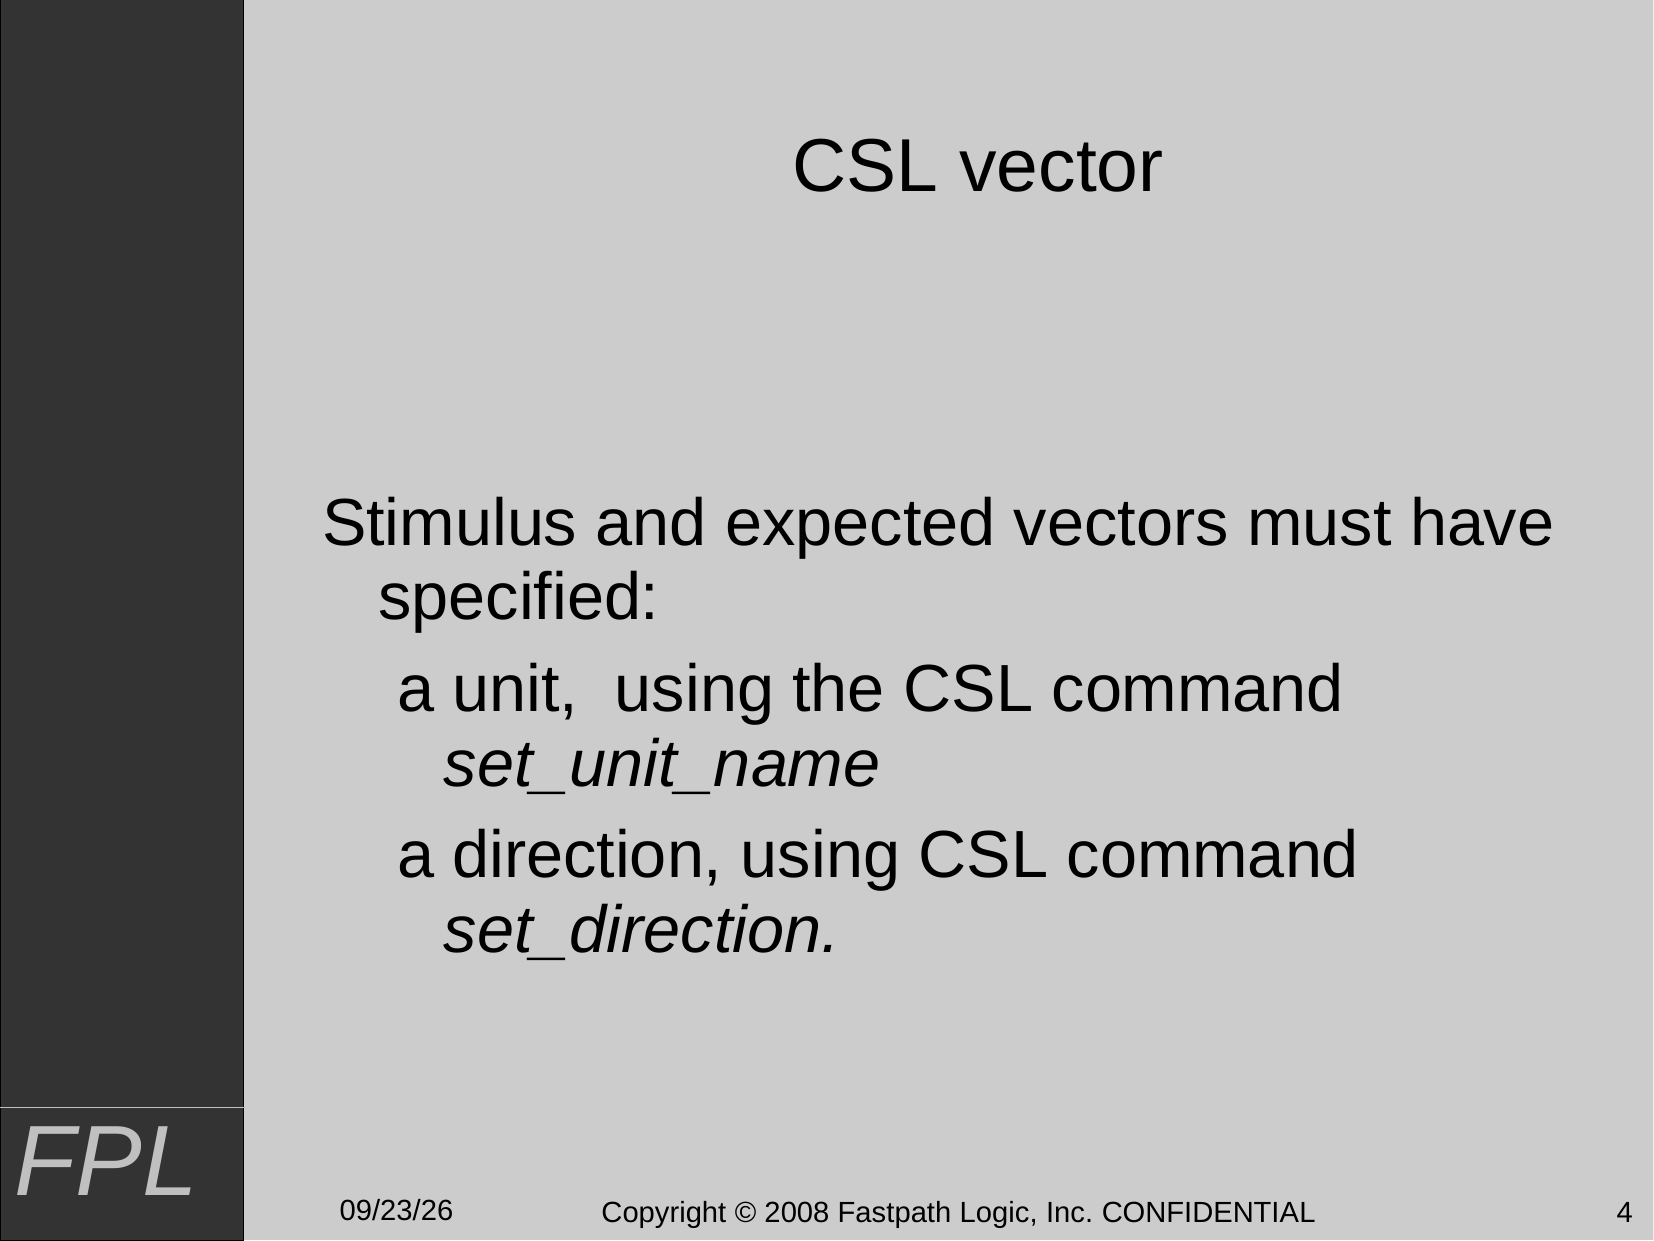

# CSL vector
Stimulus and expected vectors must have specified:
a unit, using the CSL command set_unit_name
a direction, using CSL command set_direction.
4
© 2008 FASTPATH LOGIC INC.